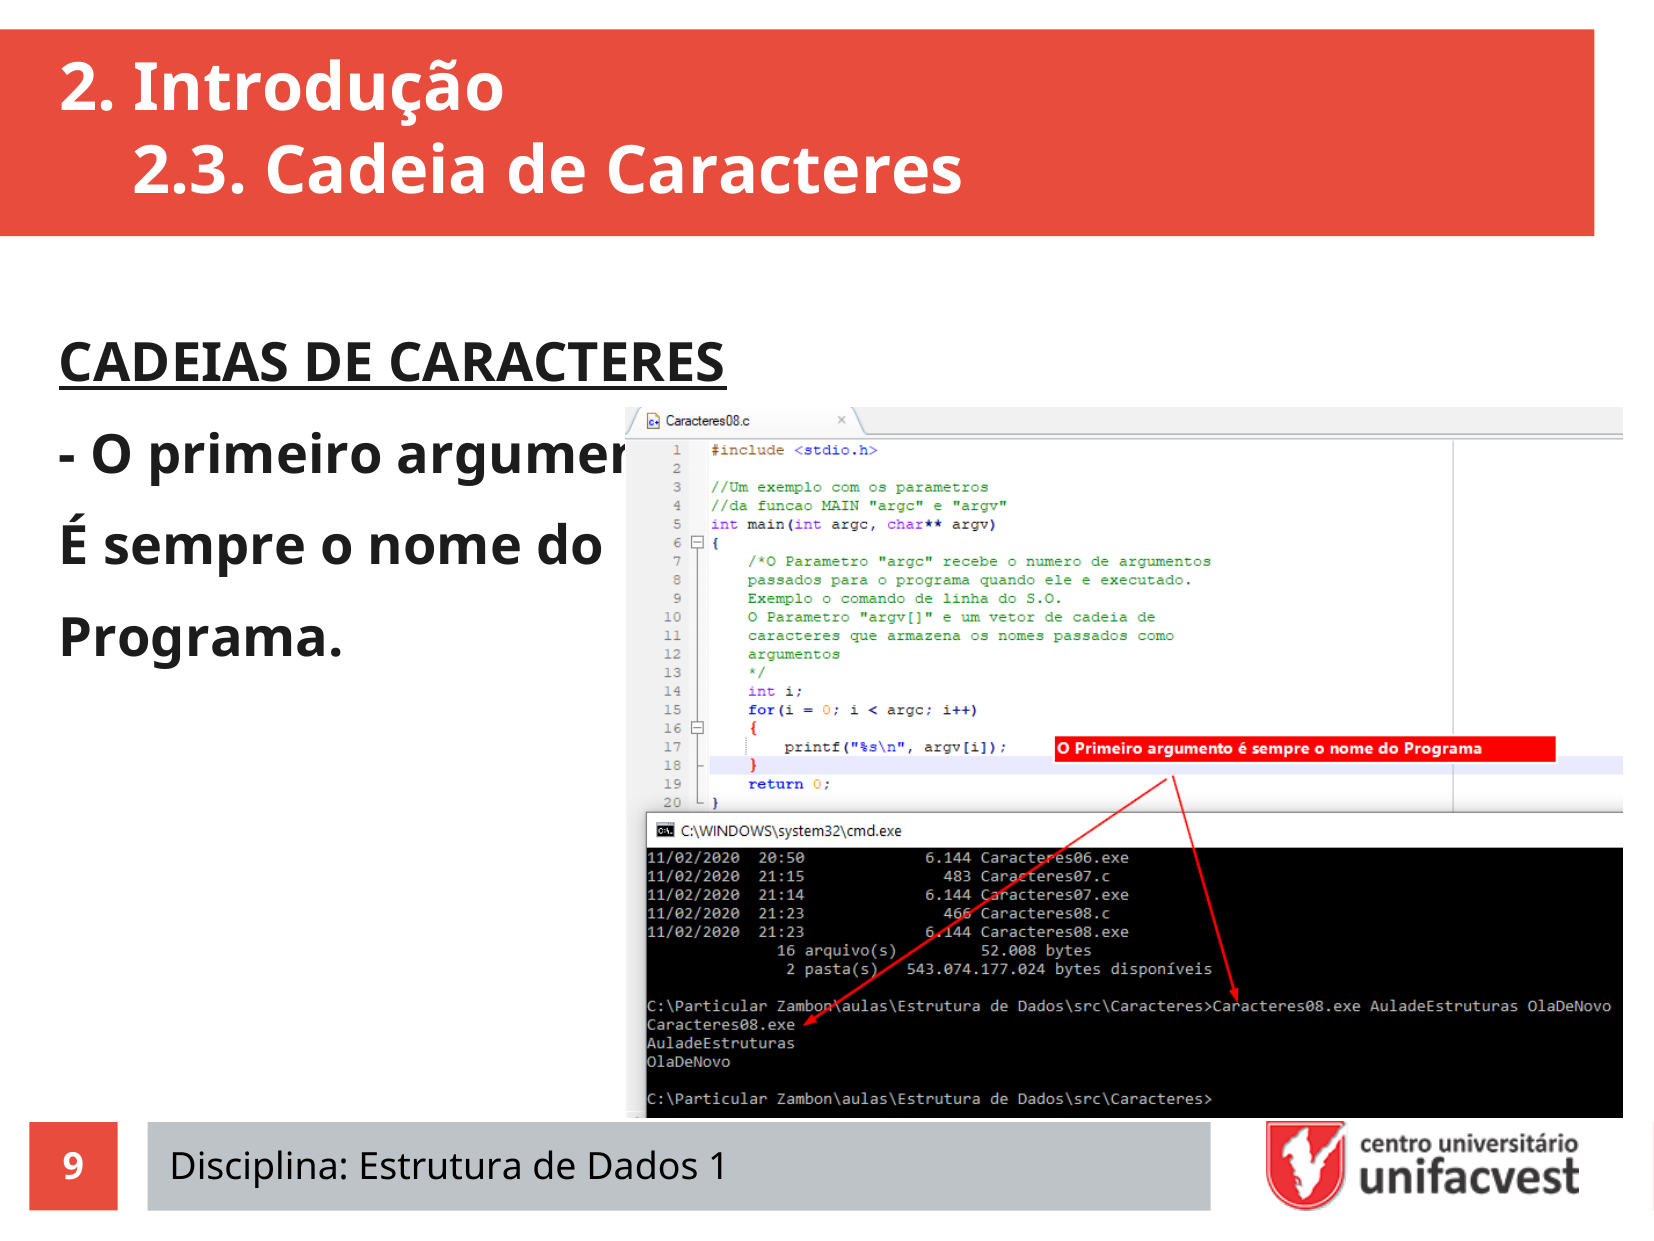

# 2. Introdução 2.3. Cadeia de Caracteres
CADEIAS DE CARACTERES
- O primeiro argumento
É sempre o nome do
Programa.
9
Disciplina: Estrutura de Dados 1